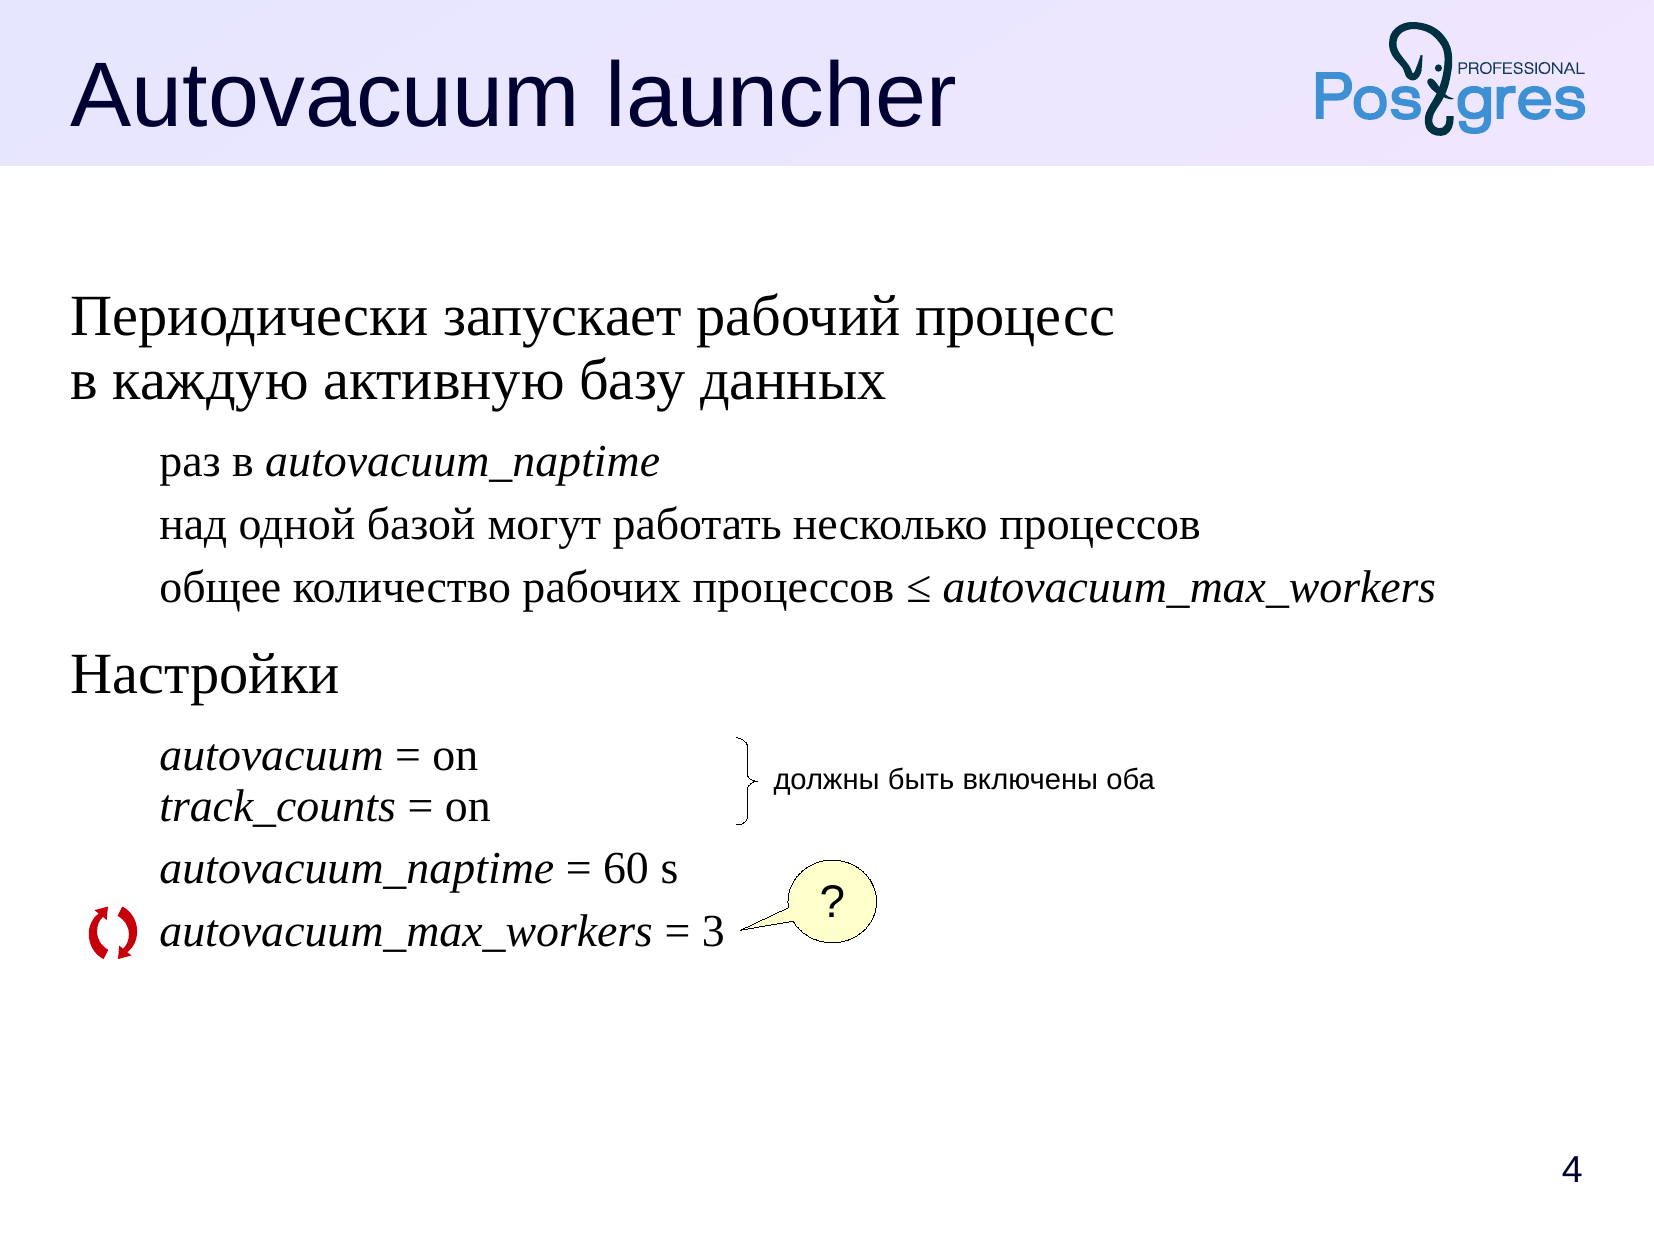

# Autovacuum launcher
Периодически запускает рабочий процесс
в каждую активную базу данных
раз в autovacuum_naptime
над одной базой могут работать несколько процессов
общее количество рабочих процессов ≤ autovacuum_max_workers
Настройки
autovacuum = on
track_counts = on
autovacuum_naptime = 60 s
autovacuum_max_workers = 3
должны быть включены оба
?